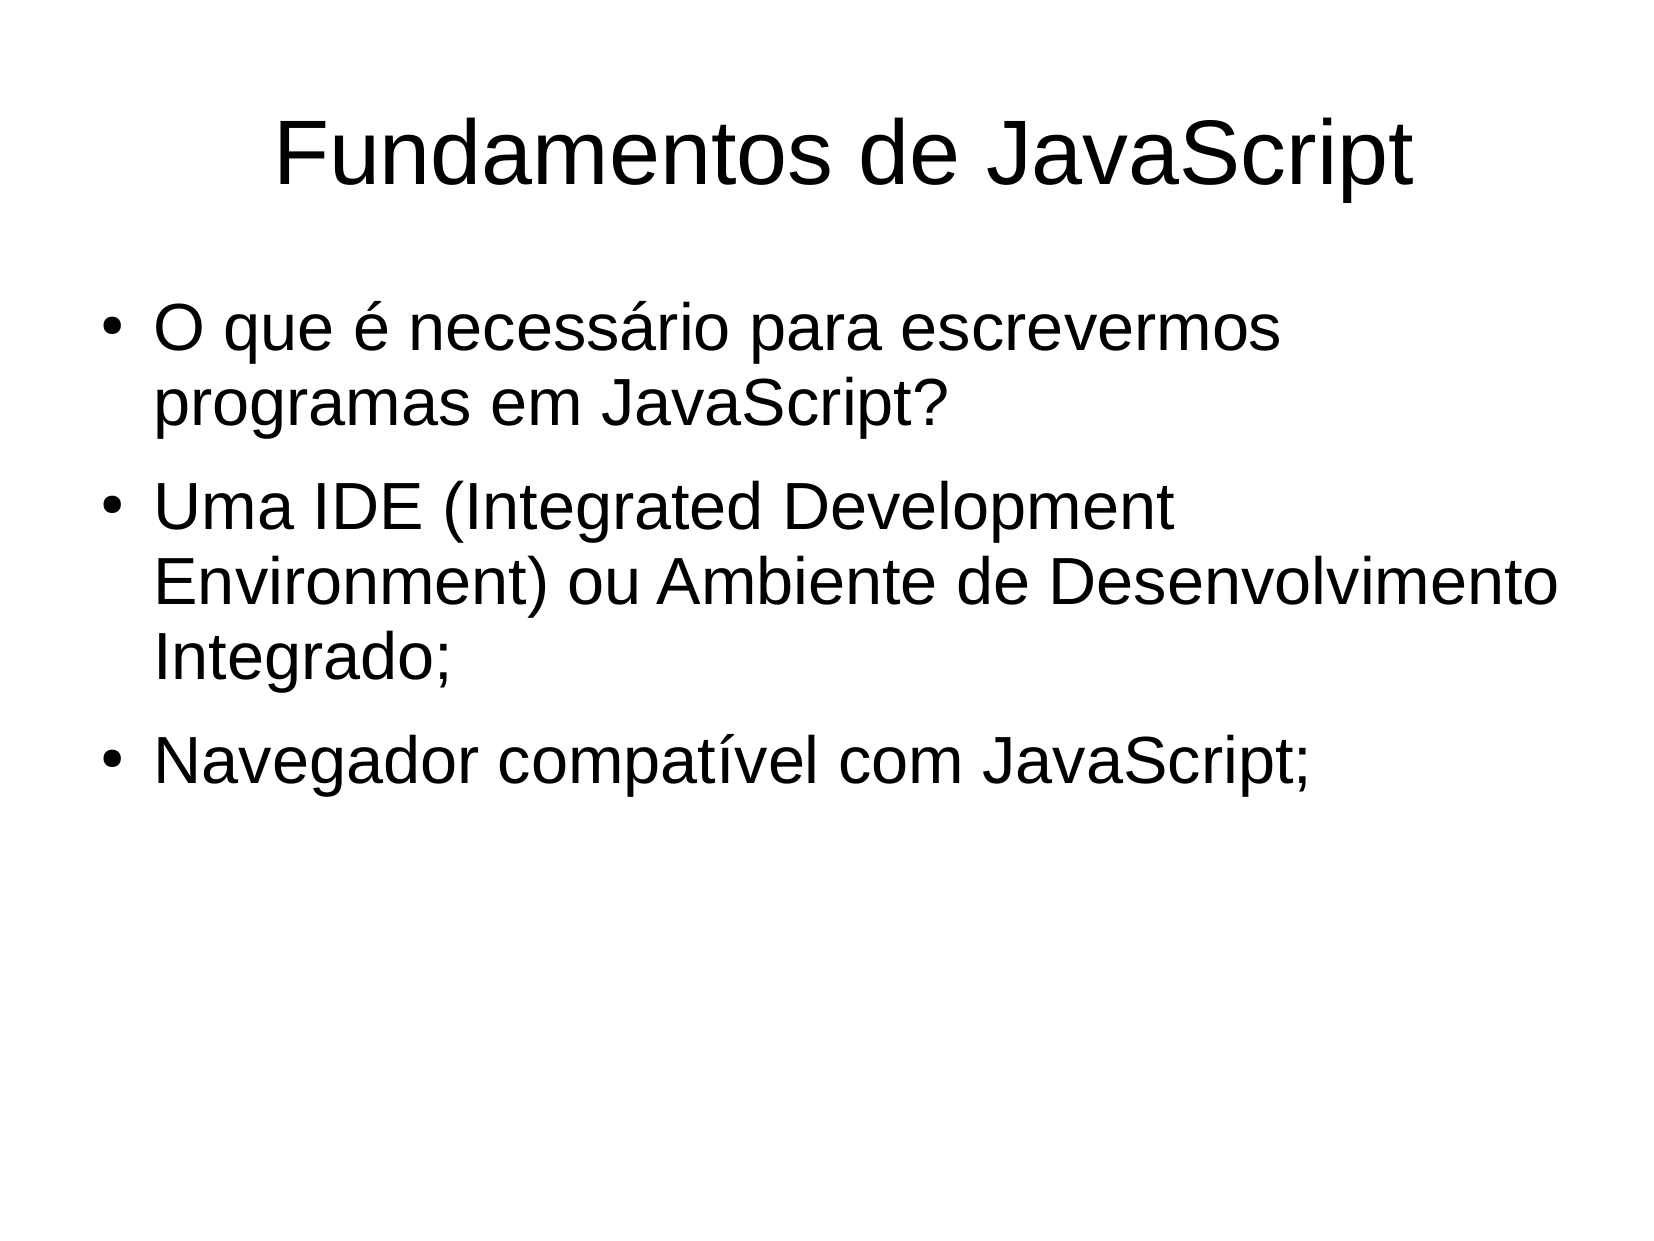

# Fundamentos de JavaScript
O que é necessário para escrevermos programas em JavaScript?
Uma IDE (Integrated Development Environment) ou Ambiente de Desenvolvimento Integrado;
Navegador compatível com JavaScript;